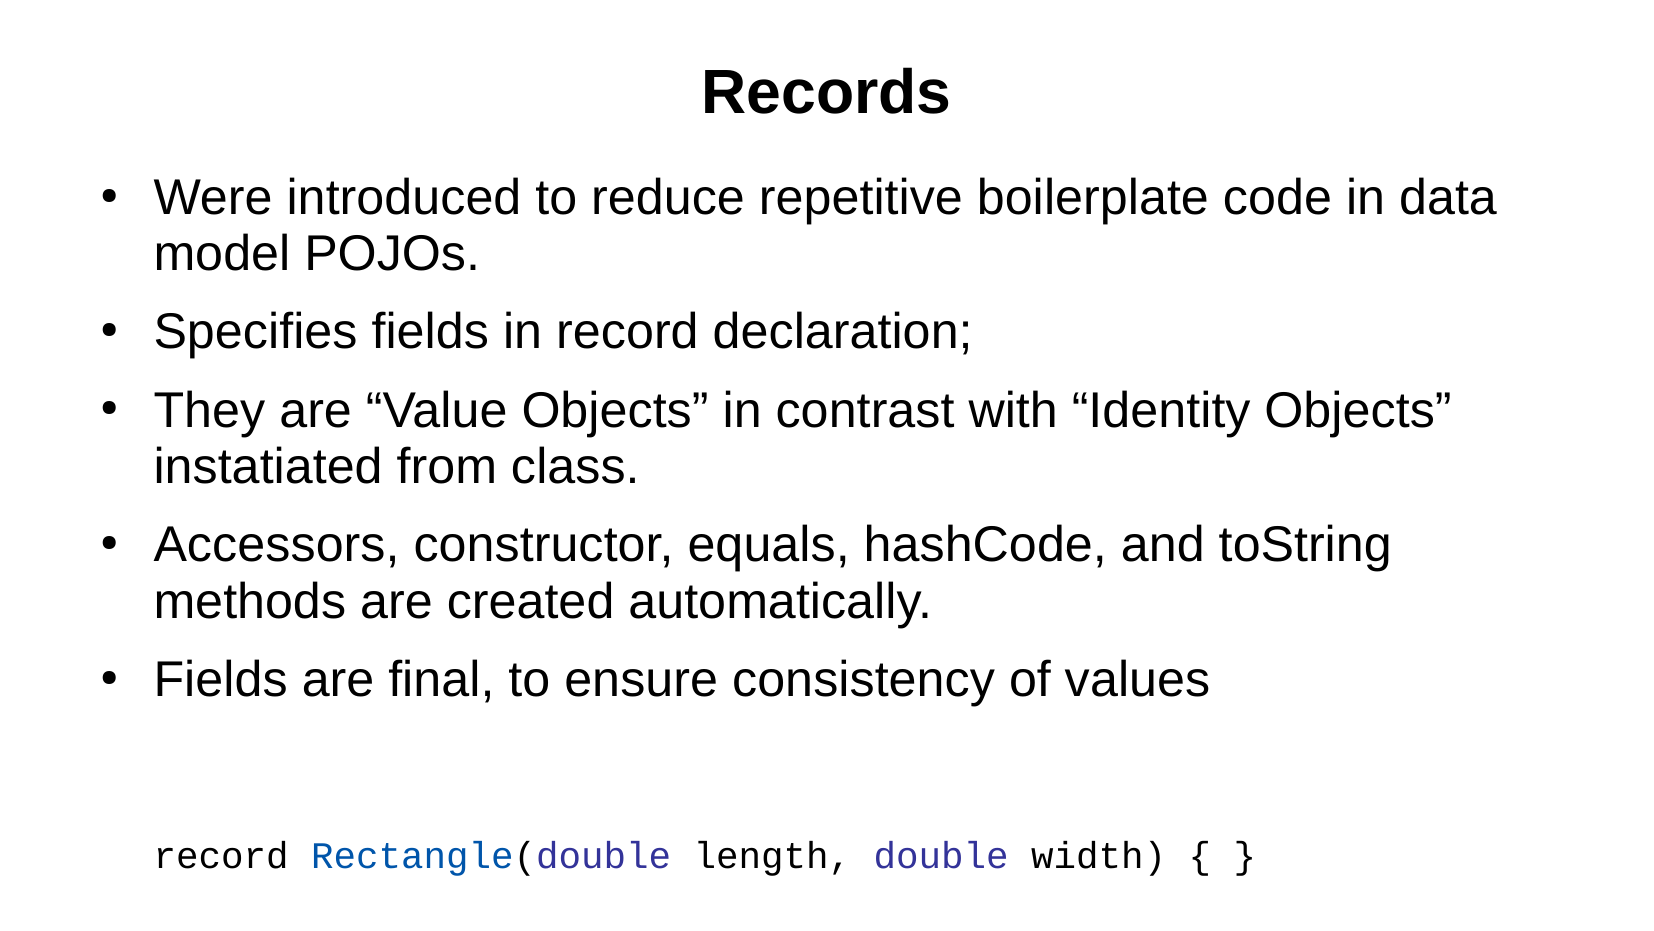

# Records
Were introduced to reduce repetitive boilerplate code in data model POJOs.
Specifies fields in record declaration;
They are “Value Objects” in contrast with “Identity Objects” instatiated from class.
Accessors, constructor, equals, hashCode, and toString methods are created automatically.
Fields are final, to ensure consistency of values
record Rectangle(double length, double width) { }